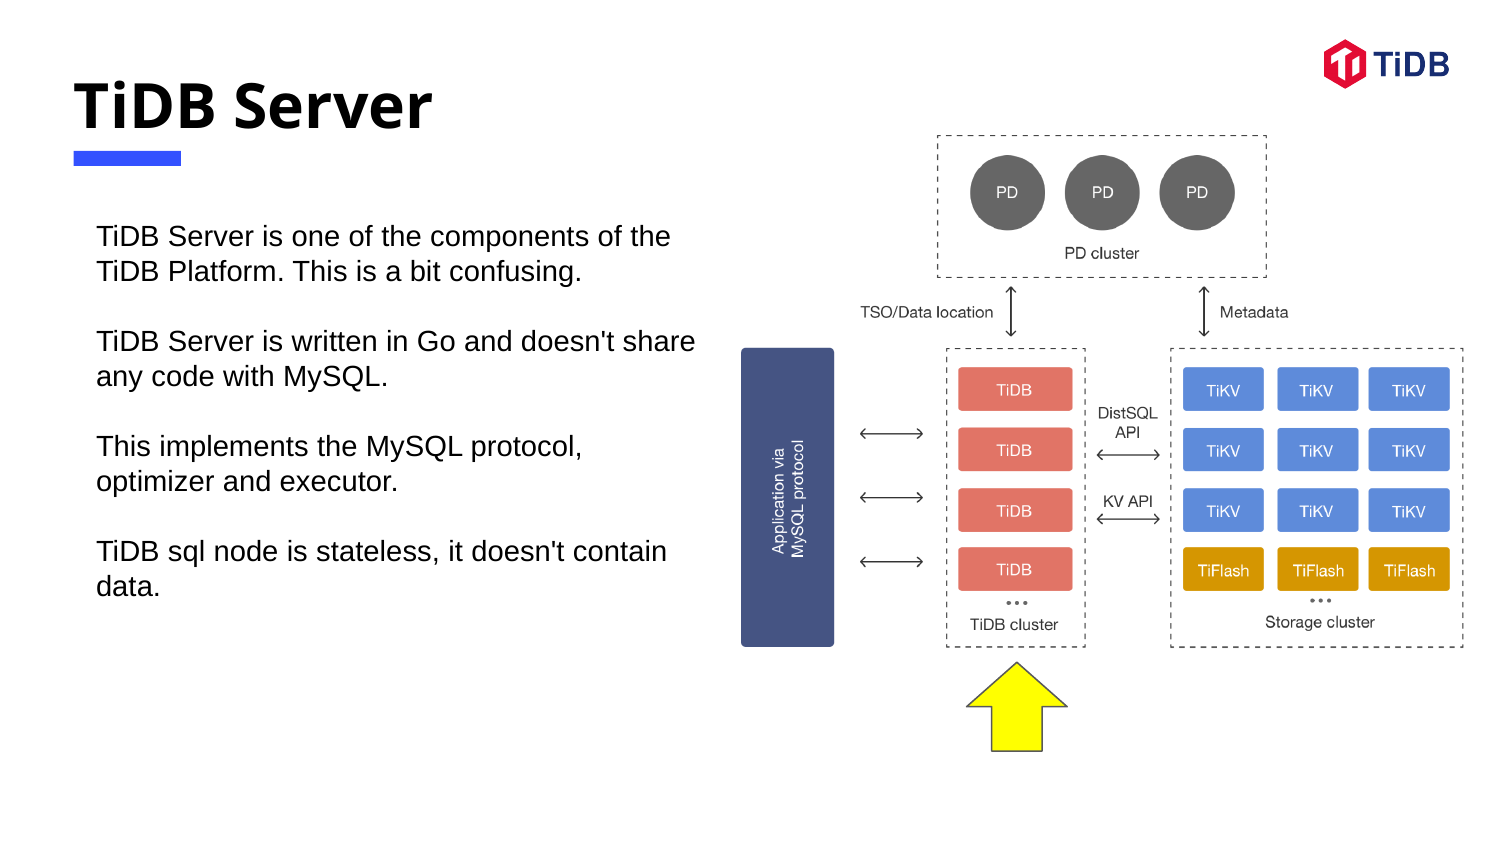

TiDB Server
TiDB Server is one of the components of the TiDB Platform. This is a bit confusing.
TiDB Server is written in Go and doesn't share any code with MySQL.
This implements the MySQL protocol, optimizer and executor.
TiDB sql node is stateless, it doesn't contain data.